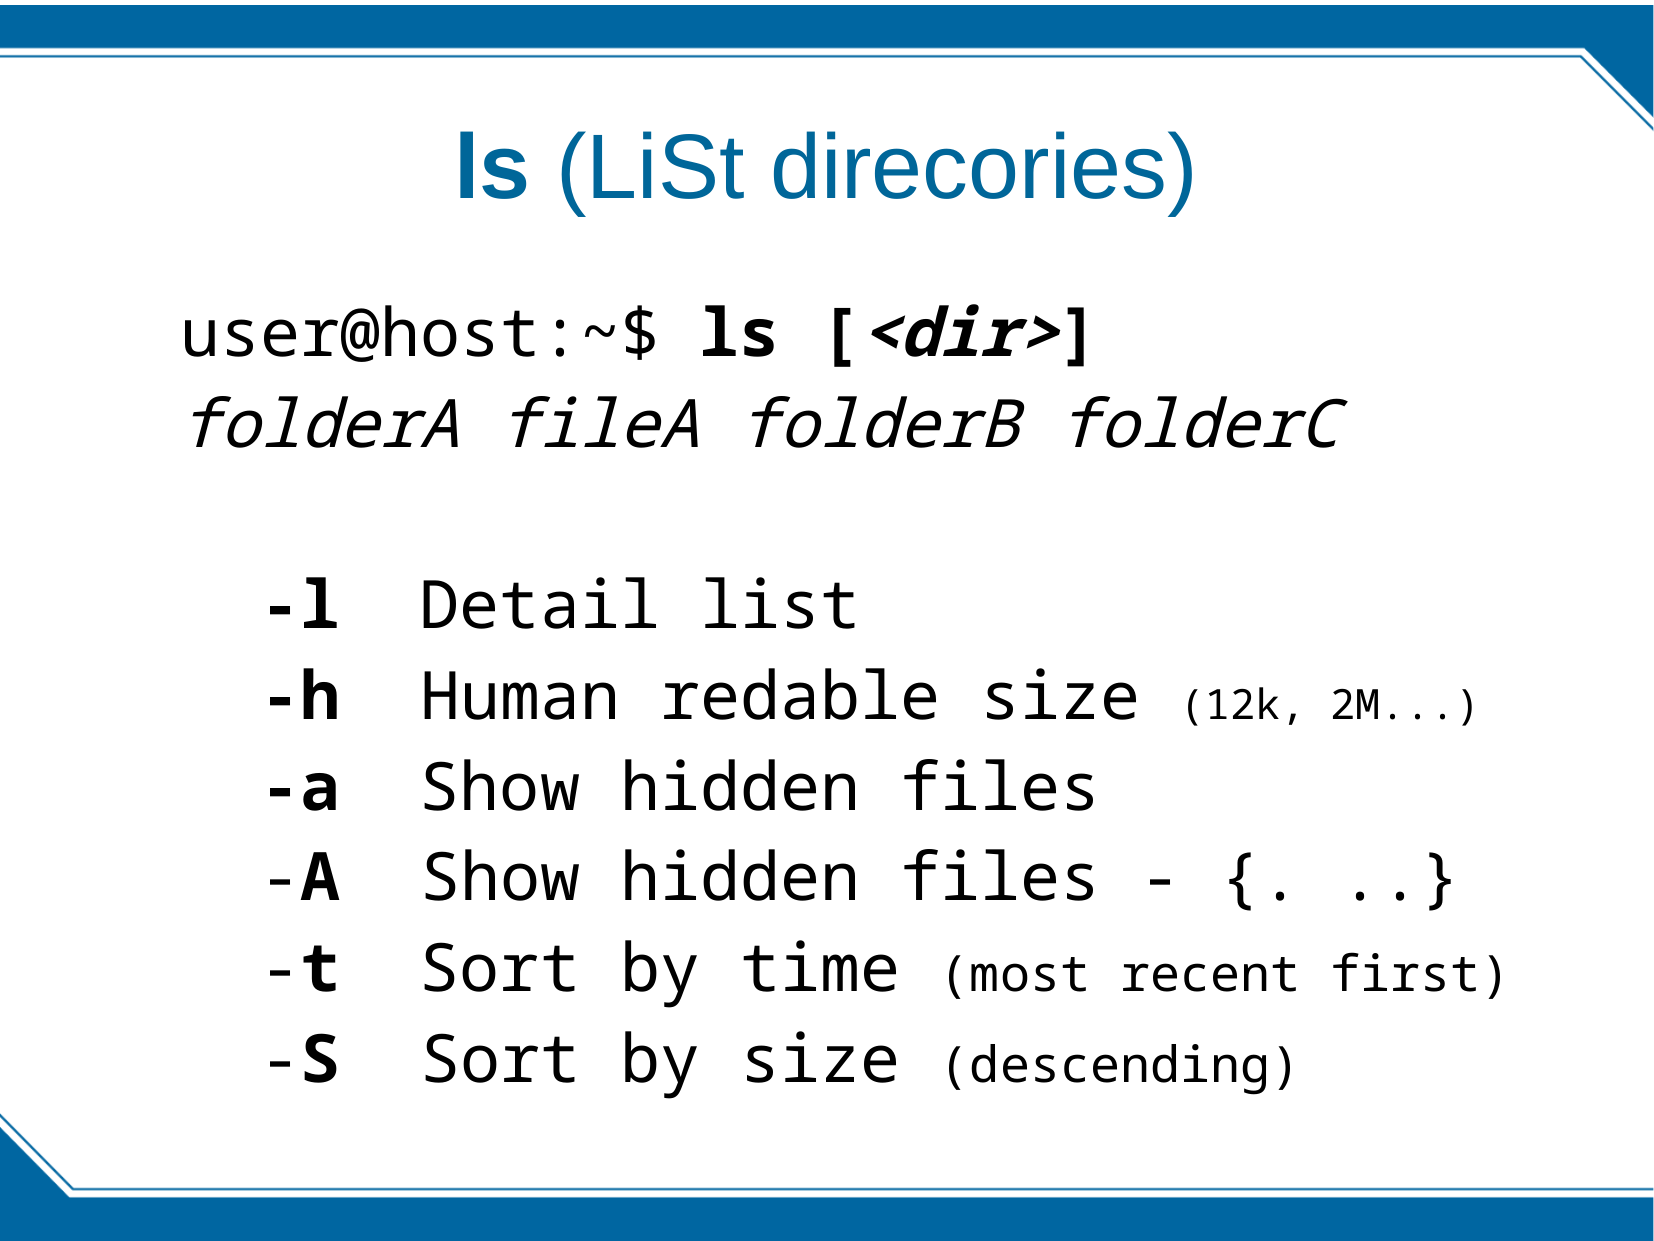

# ls (LiSt direcories)
user@host:~$ ls [<dir>]
folderA fileA folderB folderC
 -l Detail list
 -h Human redable size (12k, 2M...)
 -a Show hidden files
 -A Show hidden files - {. ..}
 -t Sort by time (most recent first)
 -S Sort by size (descending)